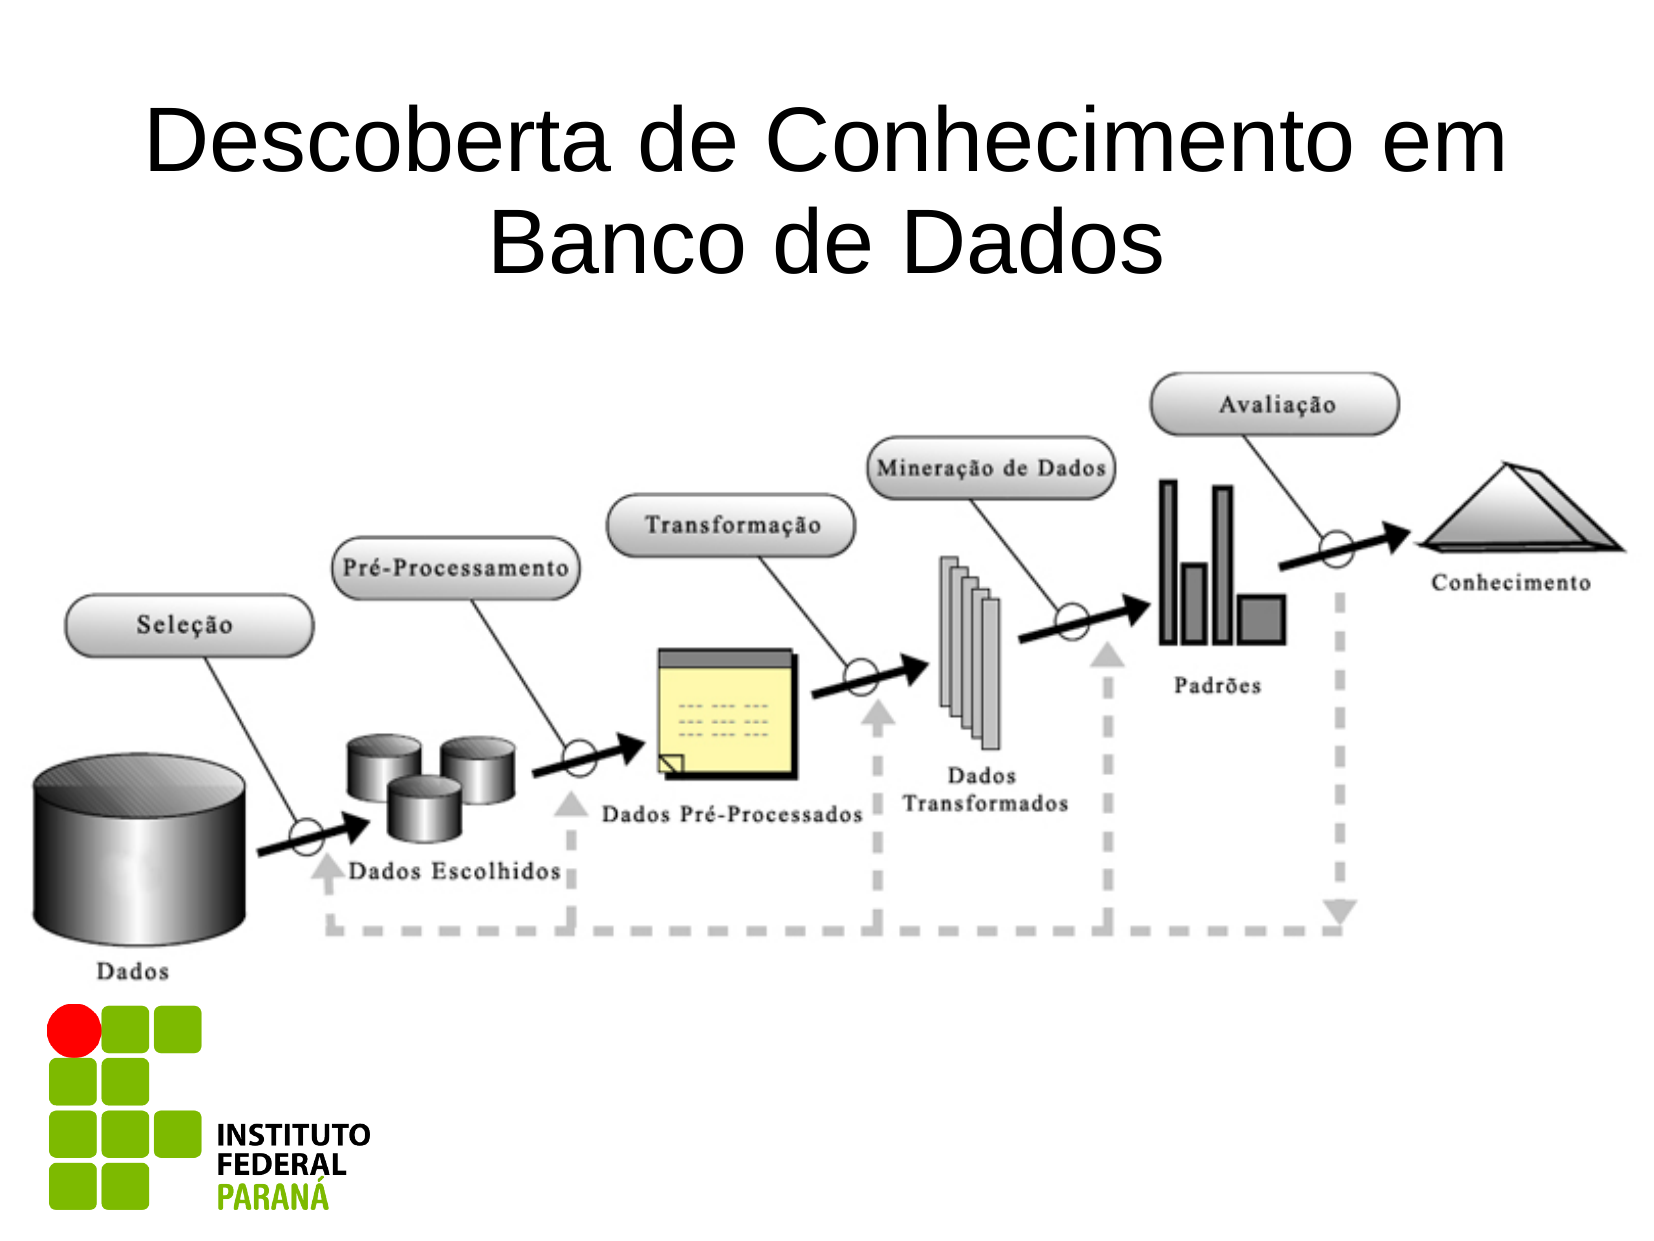

# Descoberta de Conhecimento em Banco de Dados